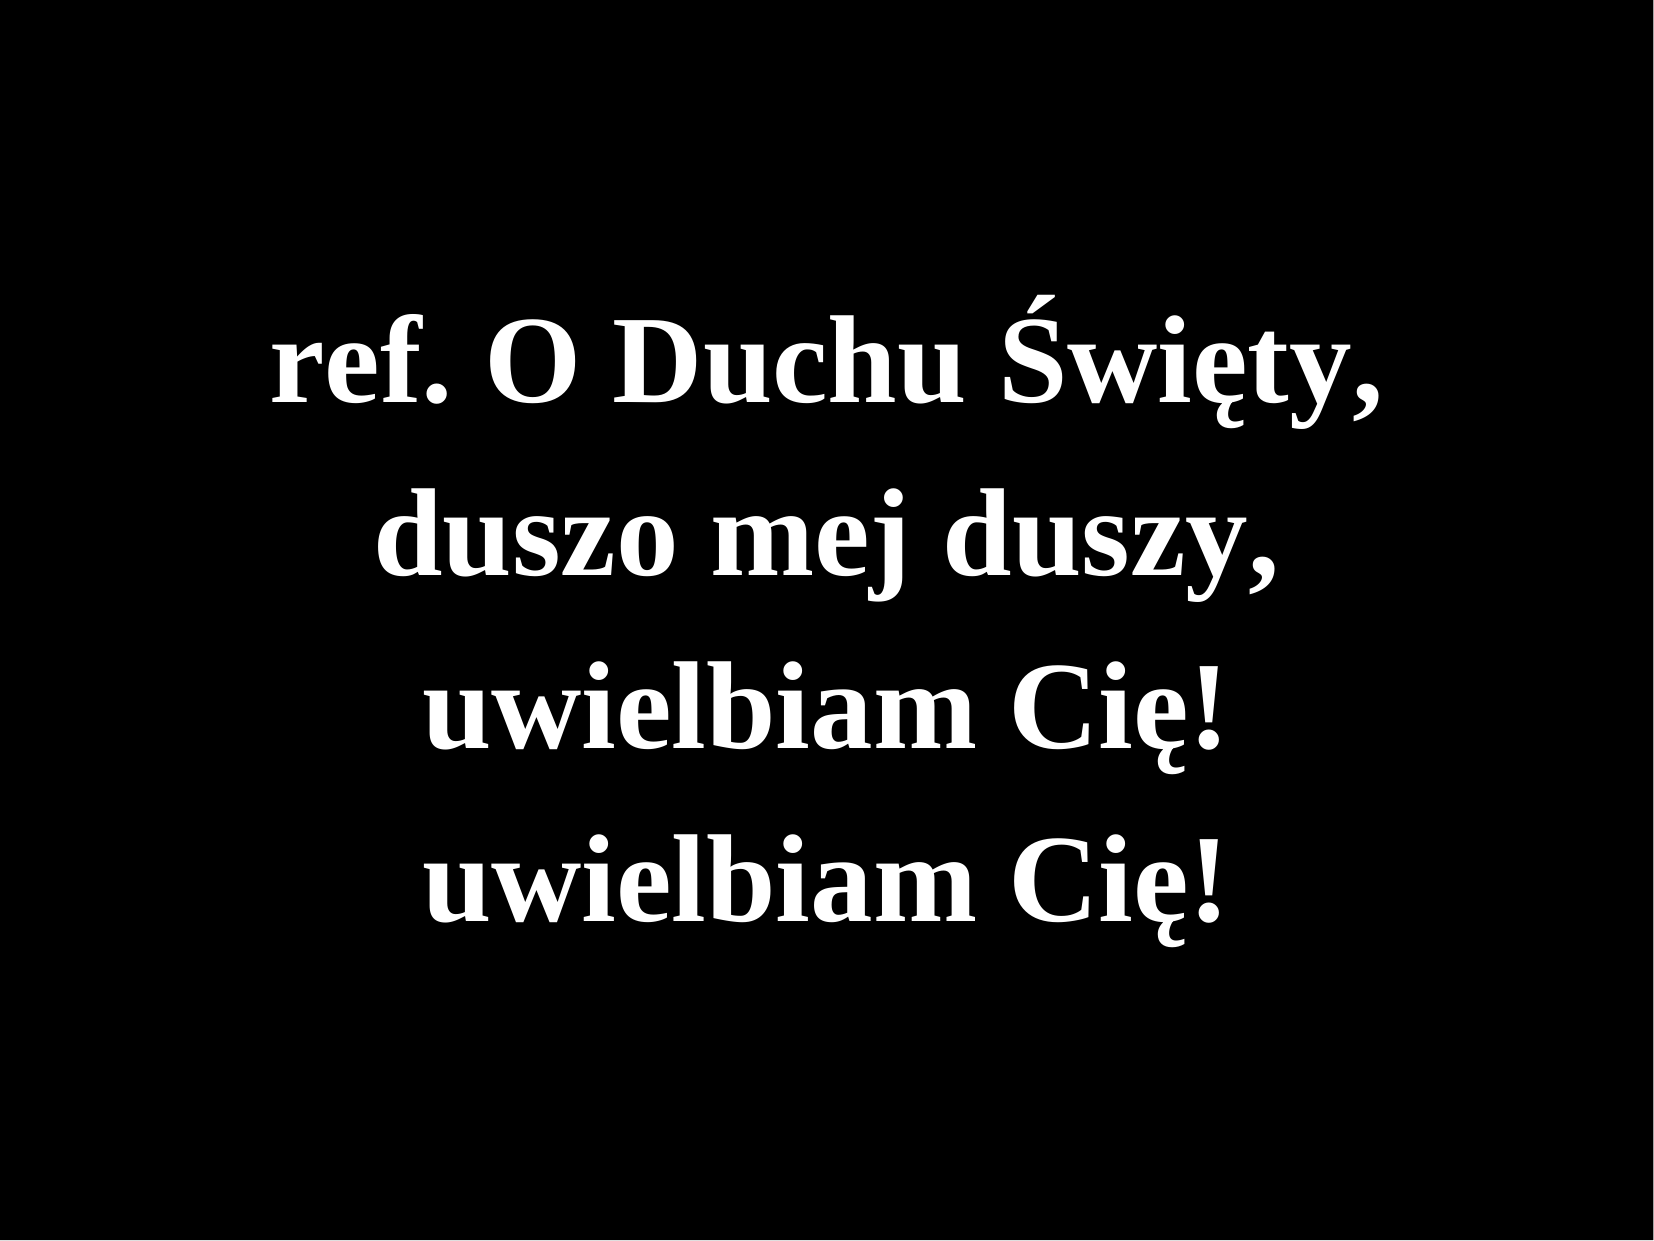

# ref. O Duchu Święty, ppp duszo mej duszy, ppp uwielbiam Cię! ppp uwielbiam Cię!